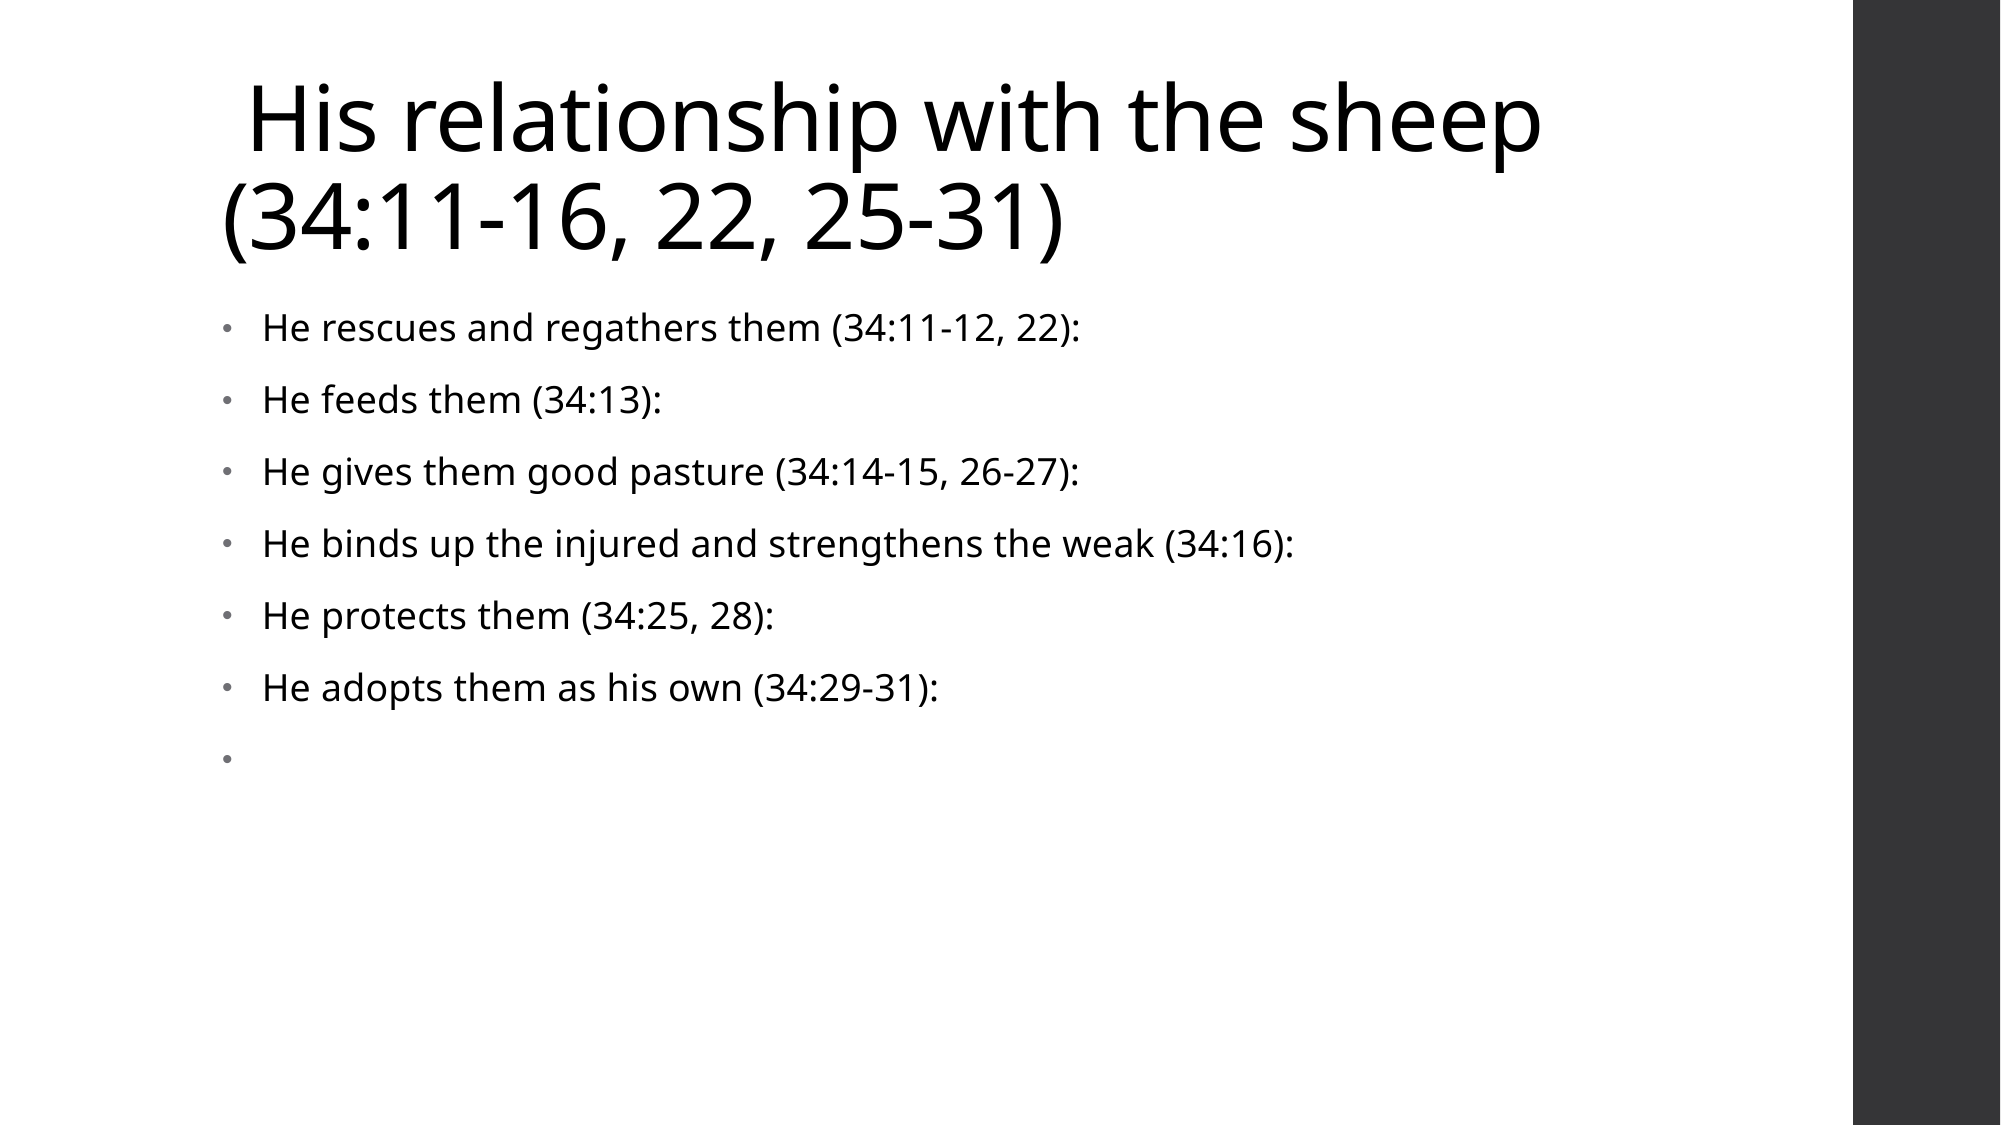

# His relationship with the sheep (34:11-16, 22, 25-31)
 He rescues and regathers them (34:11-12, 22):
 He feeds them (34:13):
 He gives them good pasture (34:14-15, 26-27):
 He binds up the injured and strengthens the weak (34:16):
 He protects them (34:25, 28):
 He adopts them as his own (34:29-31):